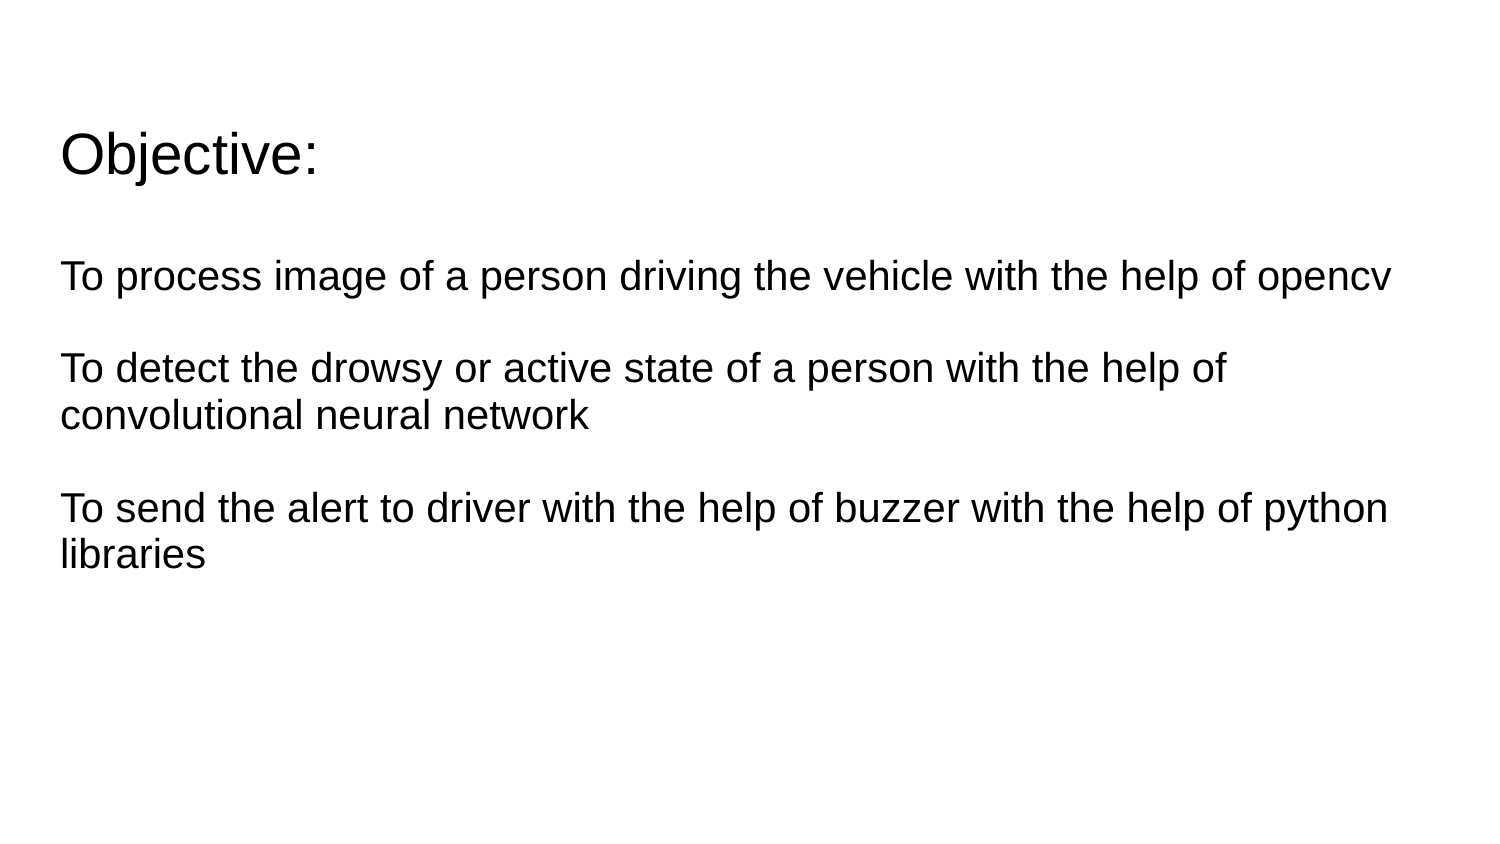

# Objective: To process image of a person driving the vehicle with the help of opencv To detect the drowsy or active state of a person with the help of convolutional neural network To send the alert to driver with the help of buzzer with the help of python libraries